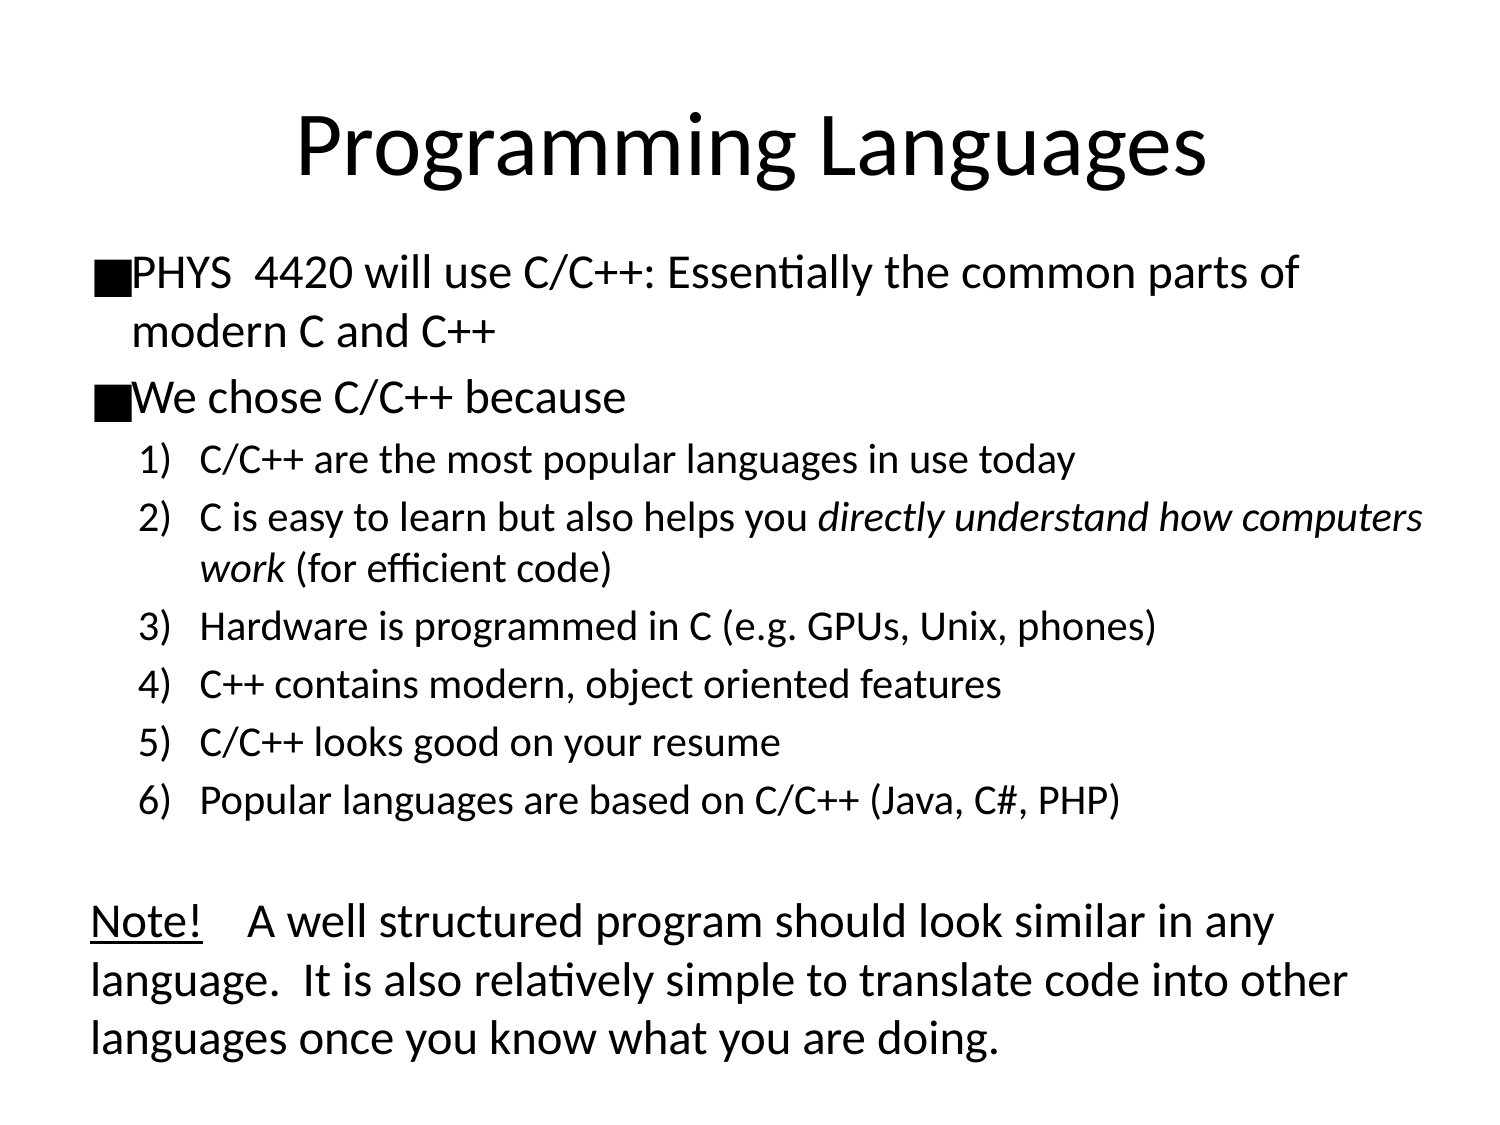

# Programming Languages
PHYS 4420 will use C/C++: Essentially the common parts of modern C and C++
We chose C/C++ because
C/C++ are the most popular languages in use today
C is easy to learn but also helps you directly understand how computers work (for efficient code)
Hardware is programmed in C (e.g. GPUs, Unix, phones)
C++ contains modern, object oriented features
C/C++ looks good on your resume
Popular languages are based on C/C++ (Java, C#, PHP)
Note! A well structured program should look similar in any language. It is also relatively simple to translate code into other languages once you know what you are doing.